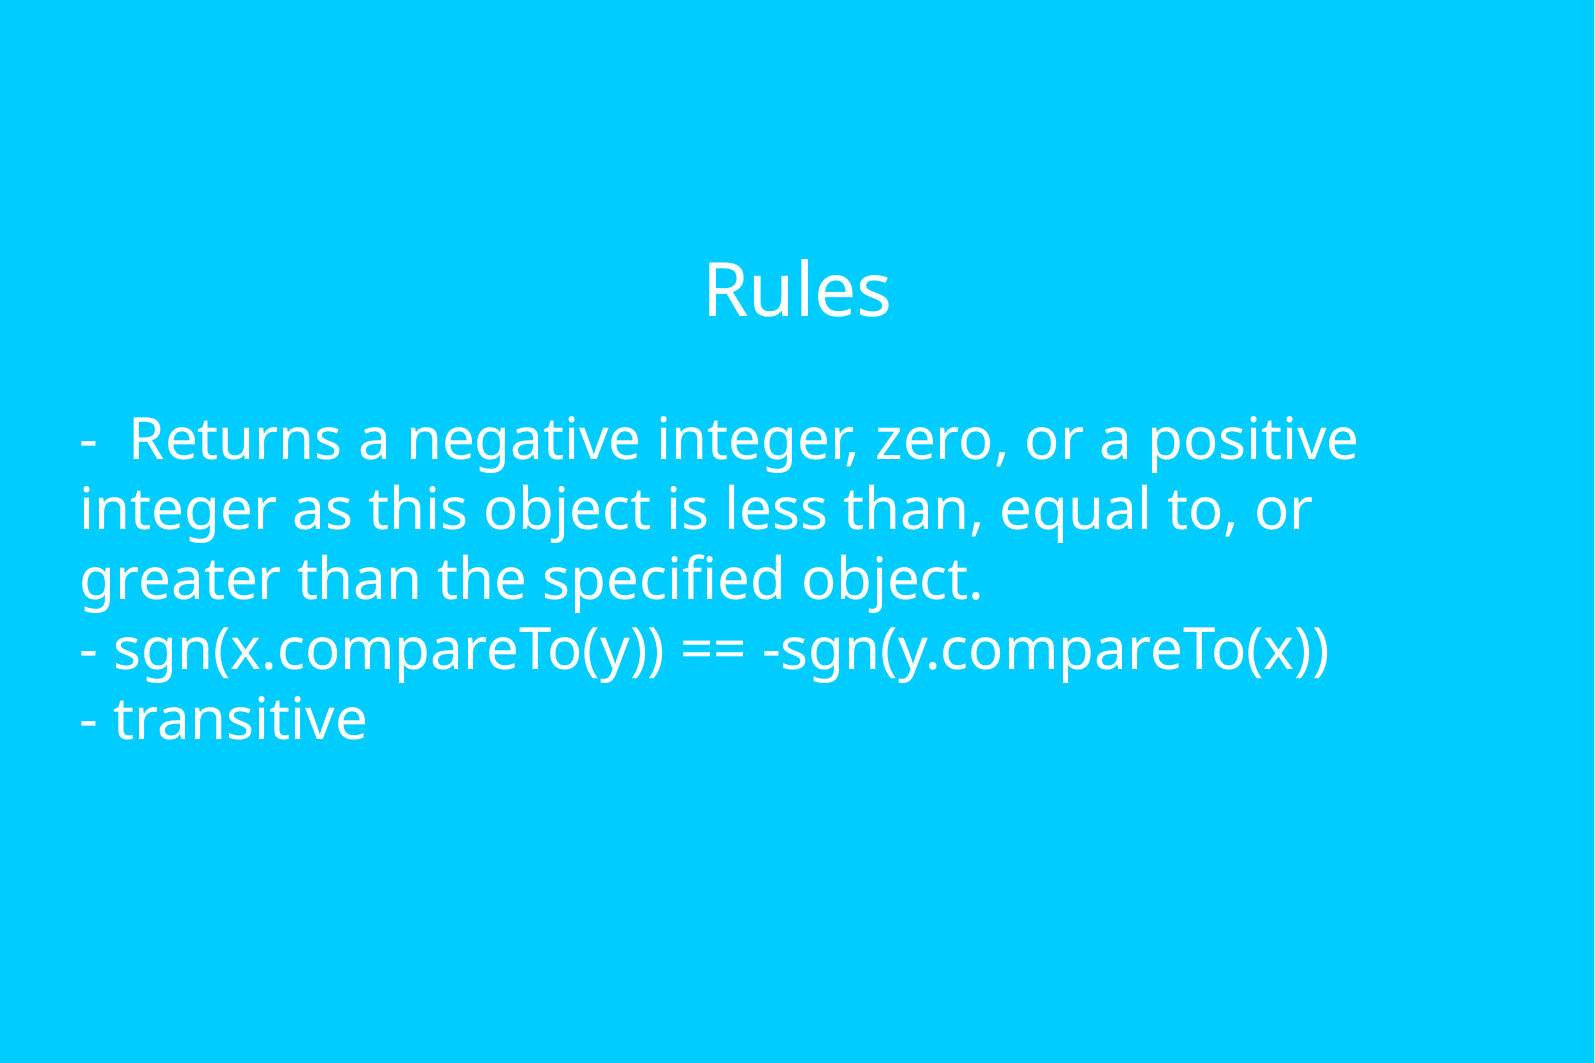

Rules
- Returns a negative integer, zero, or a positive integer as this object is less than, equal to, or greater than the specified object.
- sgn(x.compareTo(y)) == -sgn(y.compareTo(x))
- transitive